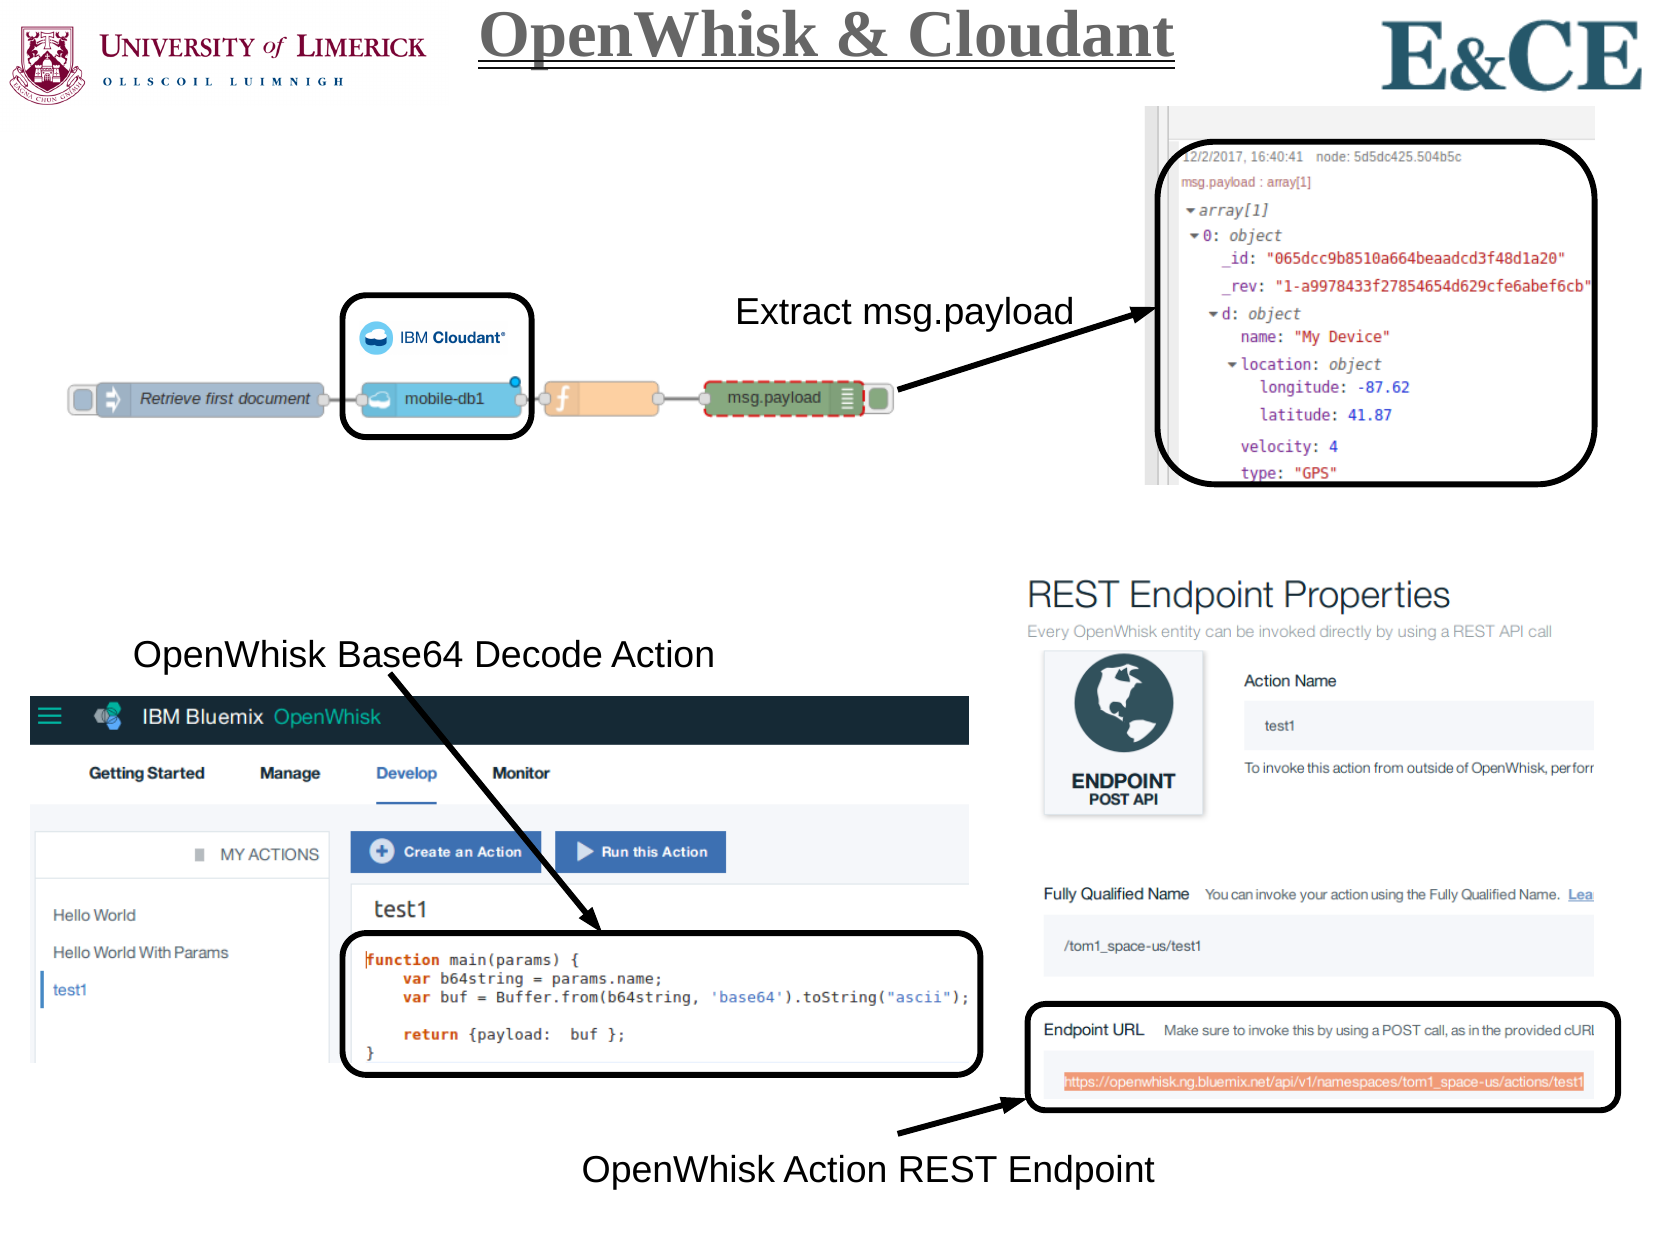

# OpenWhisk & Cloudant
Extract msg.payload
OpenWhisk Base64 Decode Action
OpenWhisk Action REST Endpoint